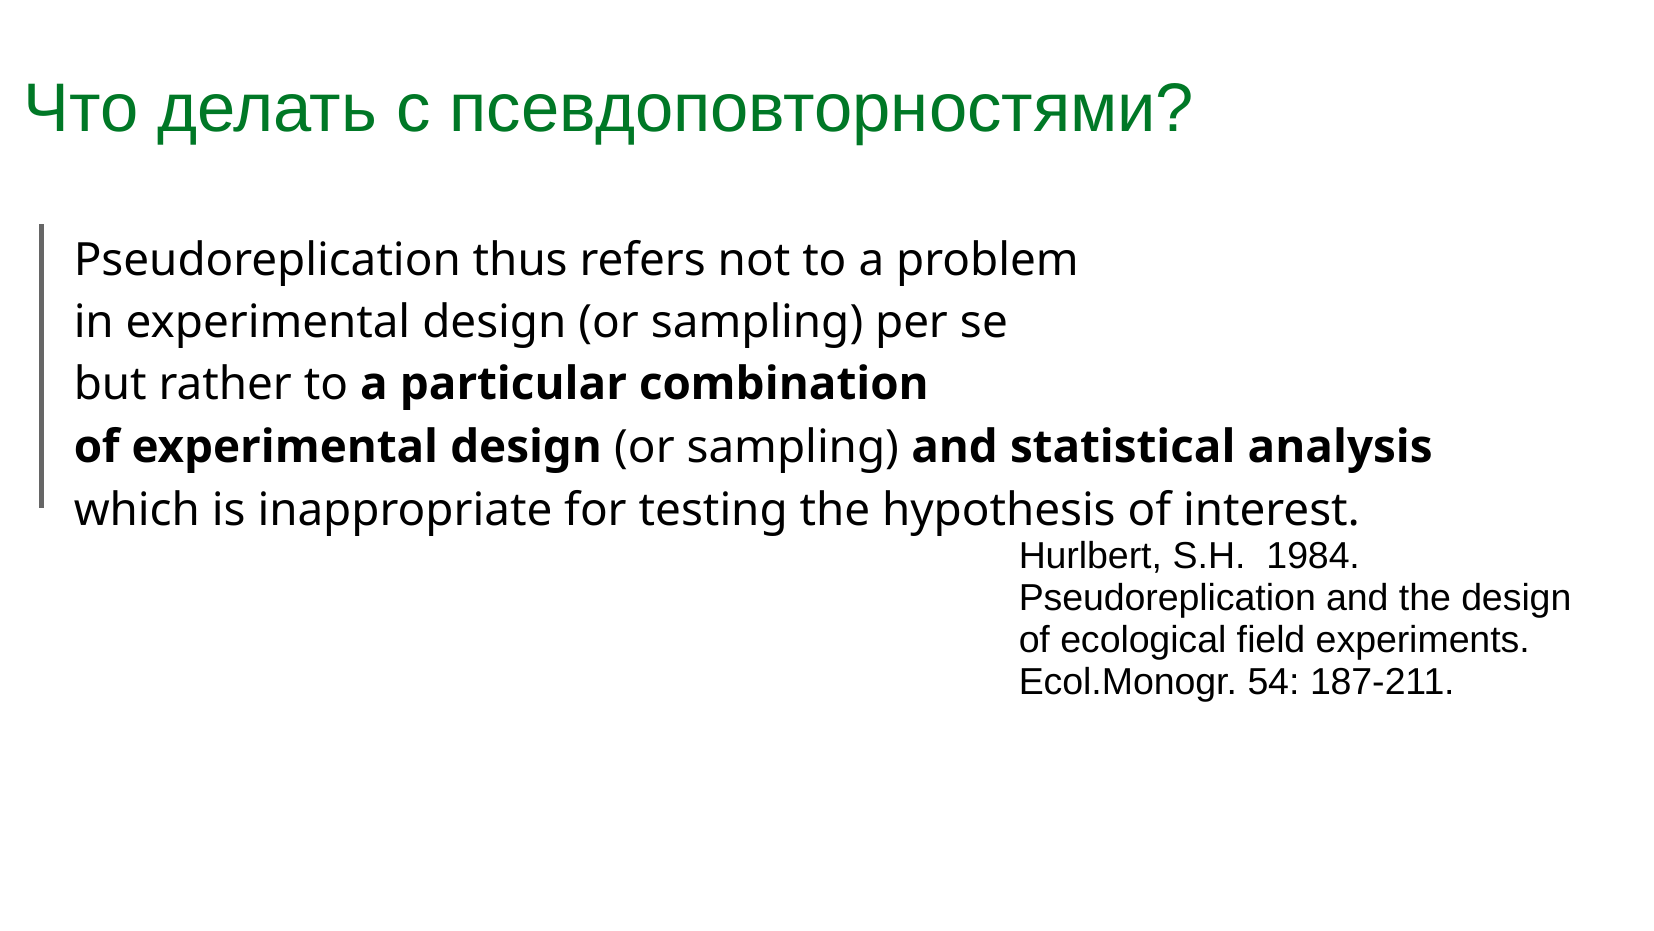

# Что делать с псевдоповторностями?
Pseudoreplication thus refers not to a problem
in experimental design (or sampling) per se
but rather to a particular combination
of experimental design (or sampling) and statistical analysis
which is inappropriate for testing the hypothesis of interest.
Hurlbert, S.H. 1984.
Pseudoreplication and the design
of ecological field experiments.
Ecol.Monogr. 54: 187-211.